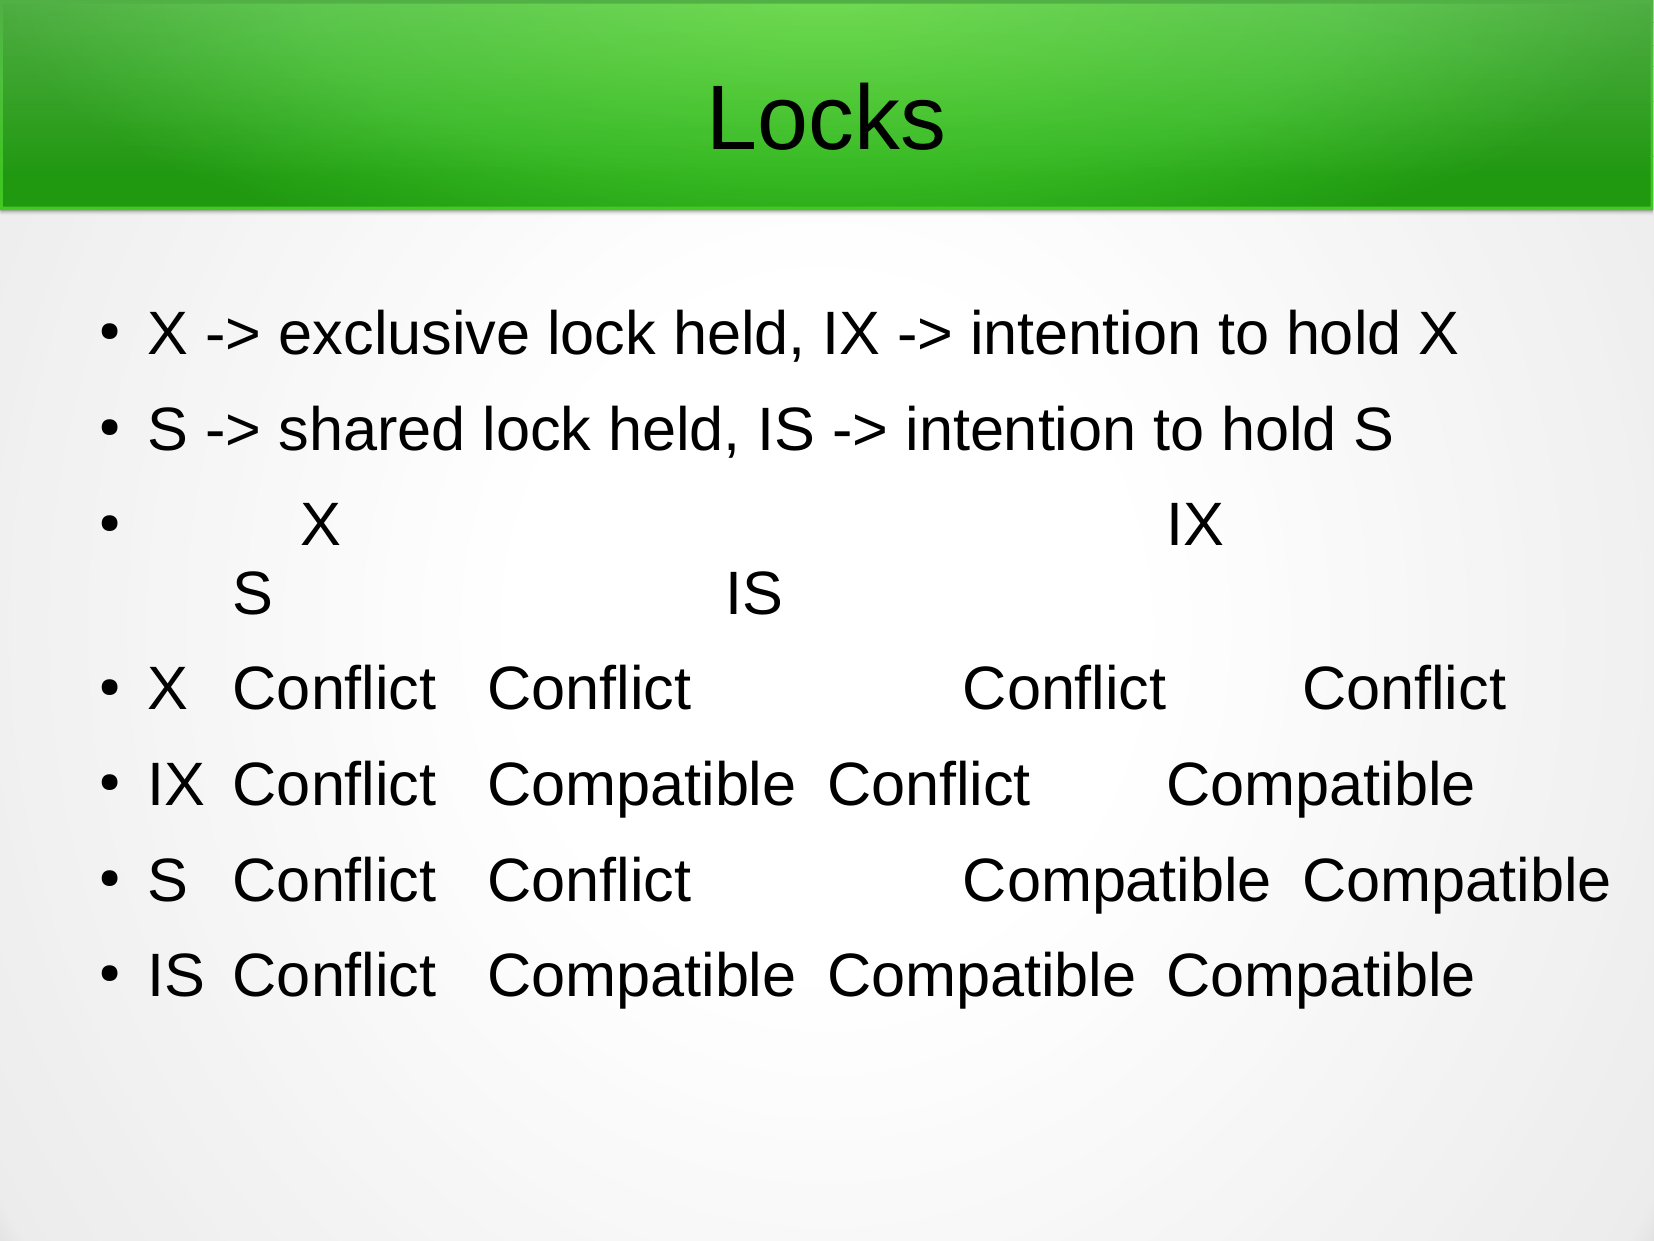

# Locks
X -> exclusive lock held, IX -> intention to hold X
S -> shared lock held, IS -> intention to hold S
 X	 										IX						 	 S	 				 	 IS
X	 Conflict	Conflict			 Conflict	 Conflict
IX	 Conflict	Compatible	Conflict	 Compatible
S	 Conflict	Conflict			 Compatible	Compatible
IS	 Conflict	Compatible	Compatible	Compatible